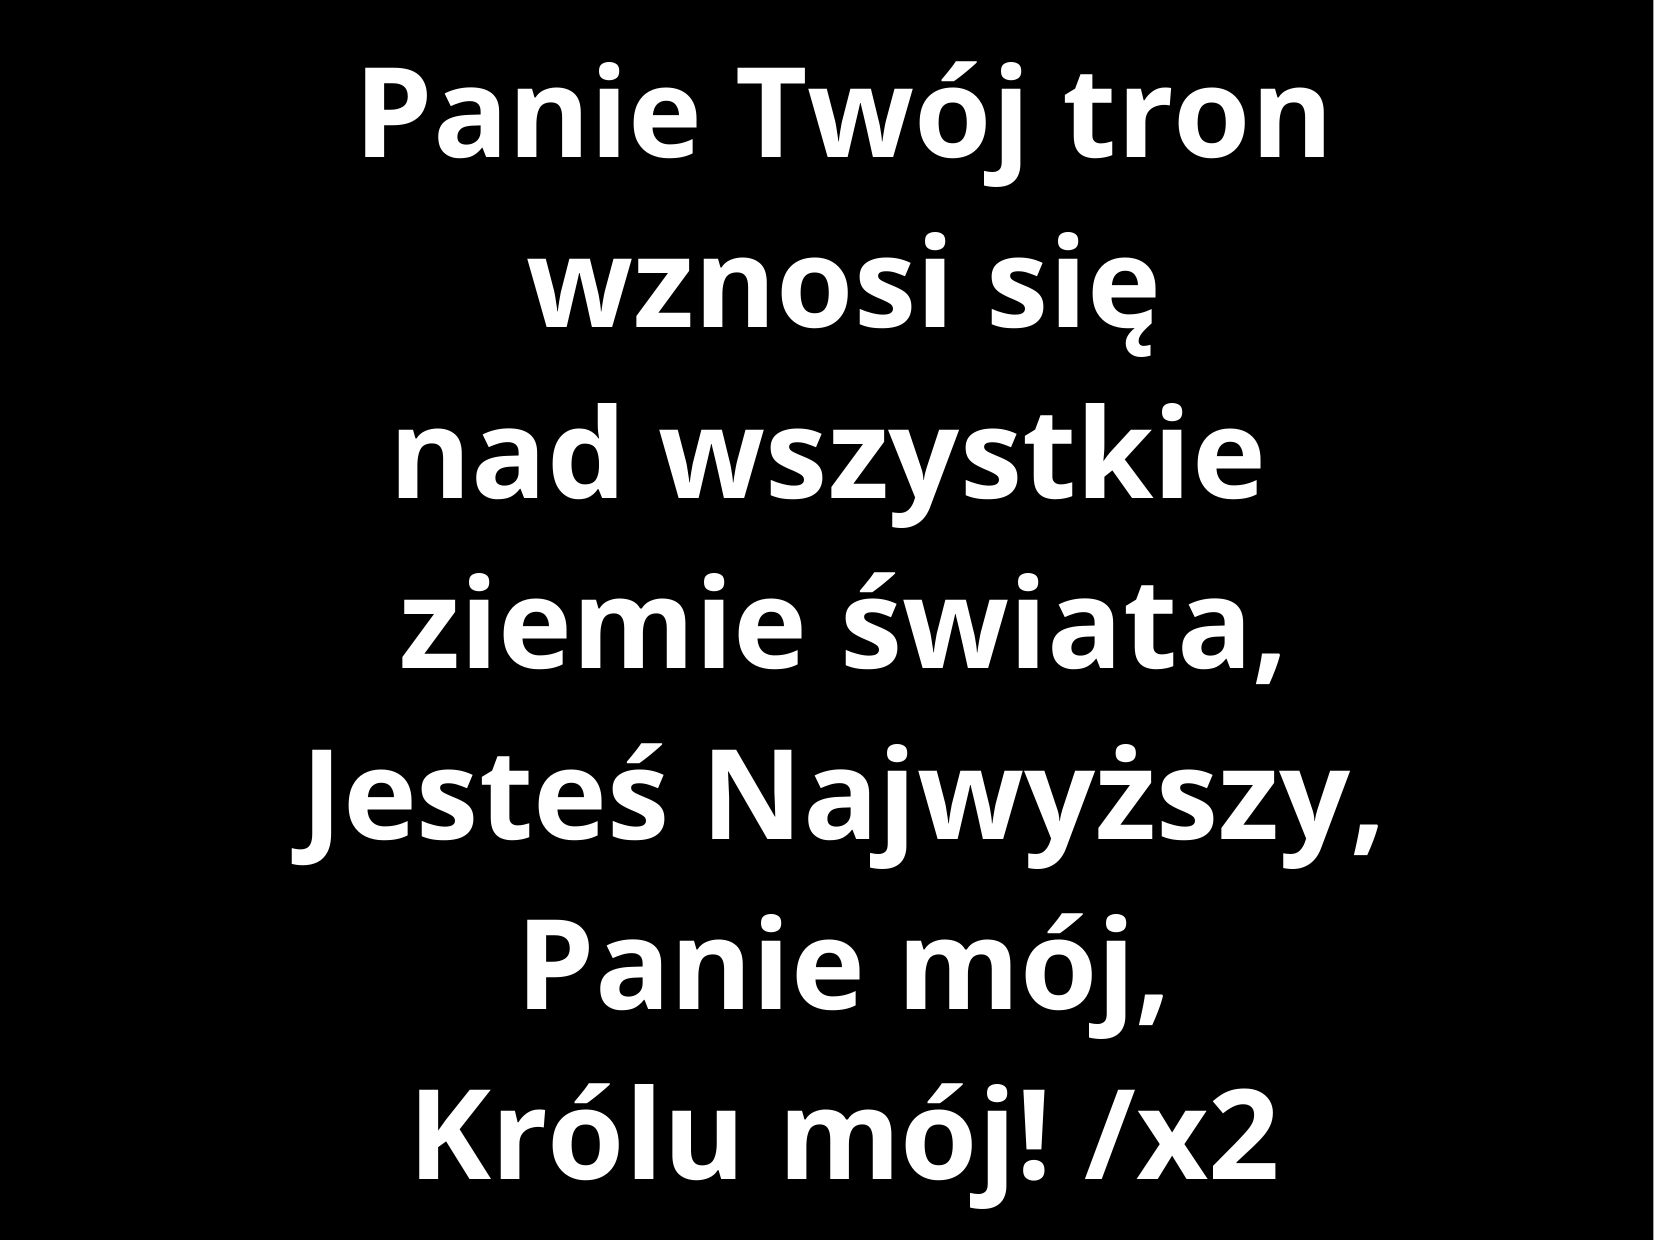

# Panie Twój tron
wznosi się
nad wszystkie
ziemie świata,
Jesteś Najwyższy,
Panie mój,
Królu mój! /x2